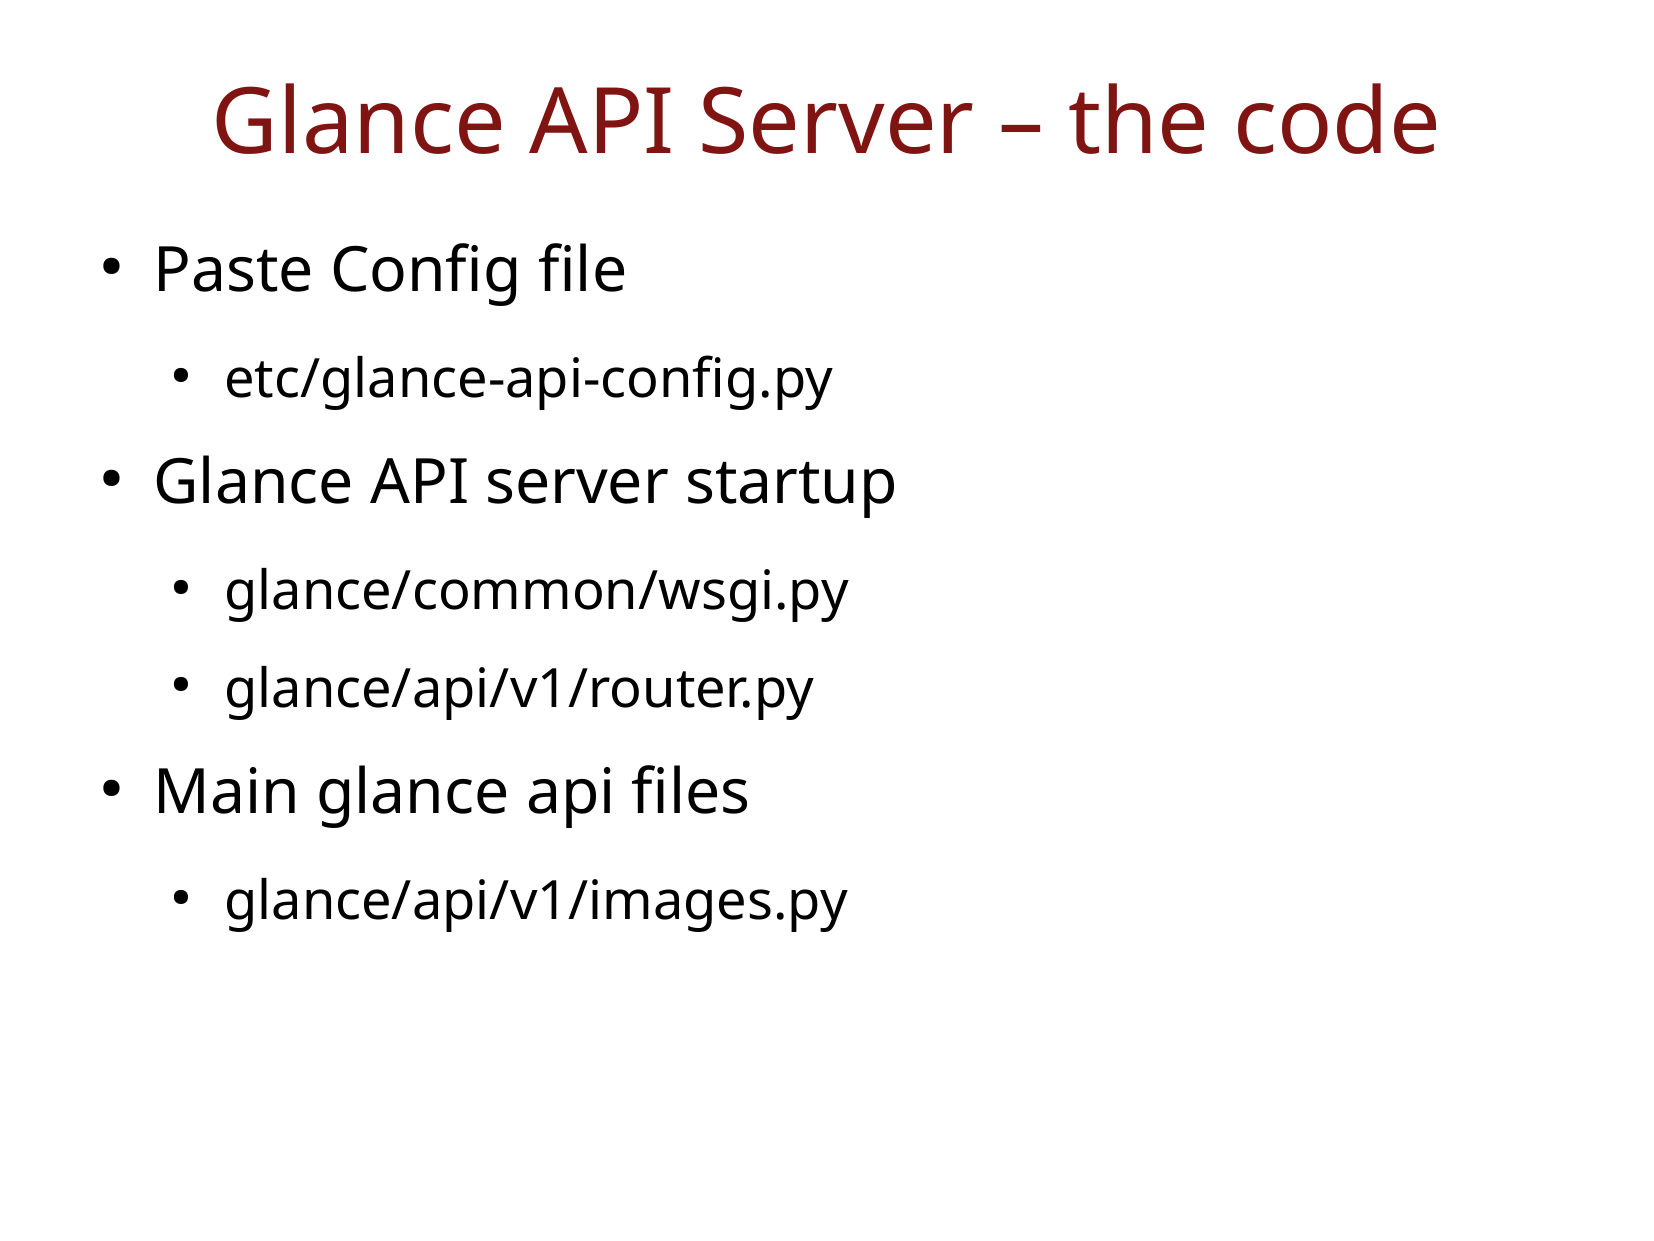

# Glance API Server – the code
Paste Config file
etc/glance-api-config.py
Glance API server startup
glance/common/wsgi.py
glance/api/v1/router.py
Main glance api files
glance/api/v1/images.py